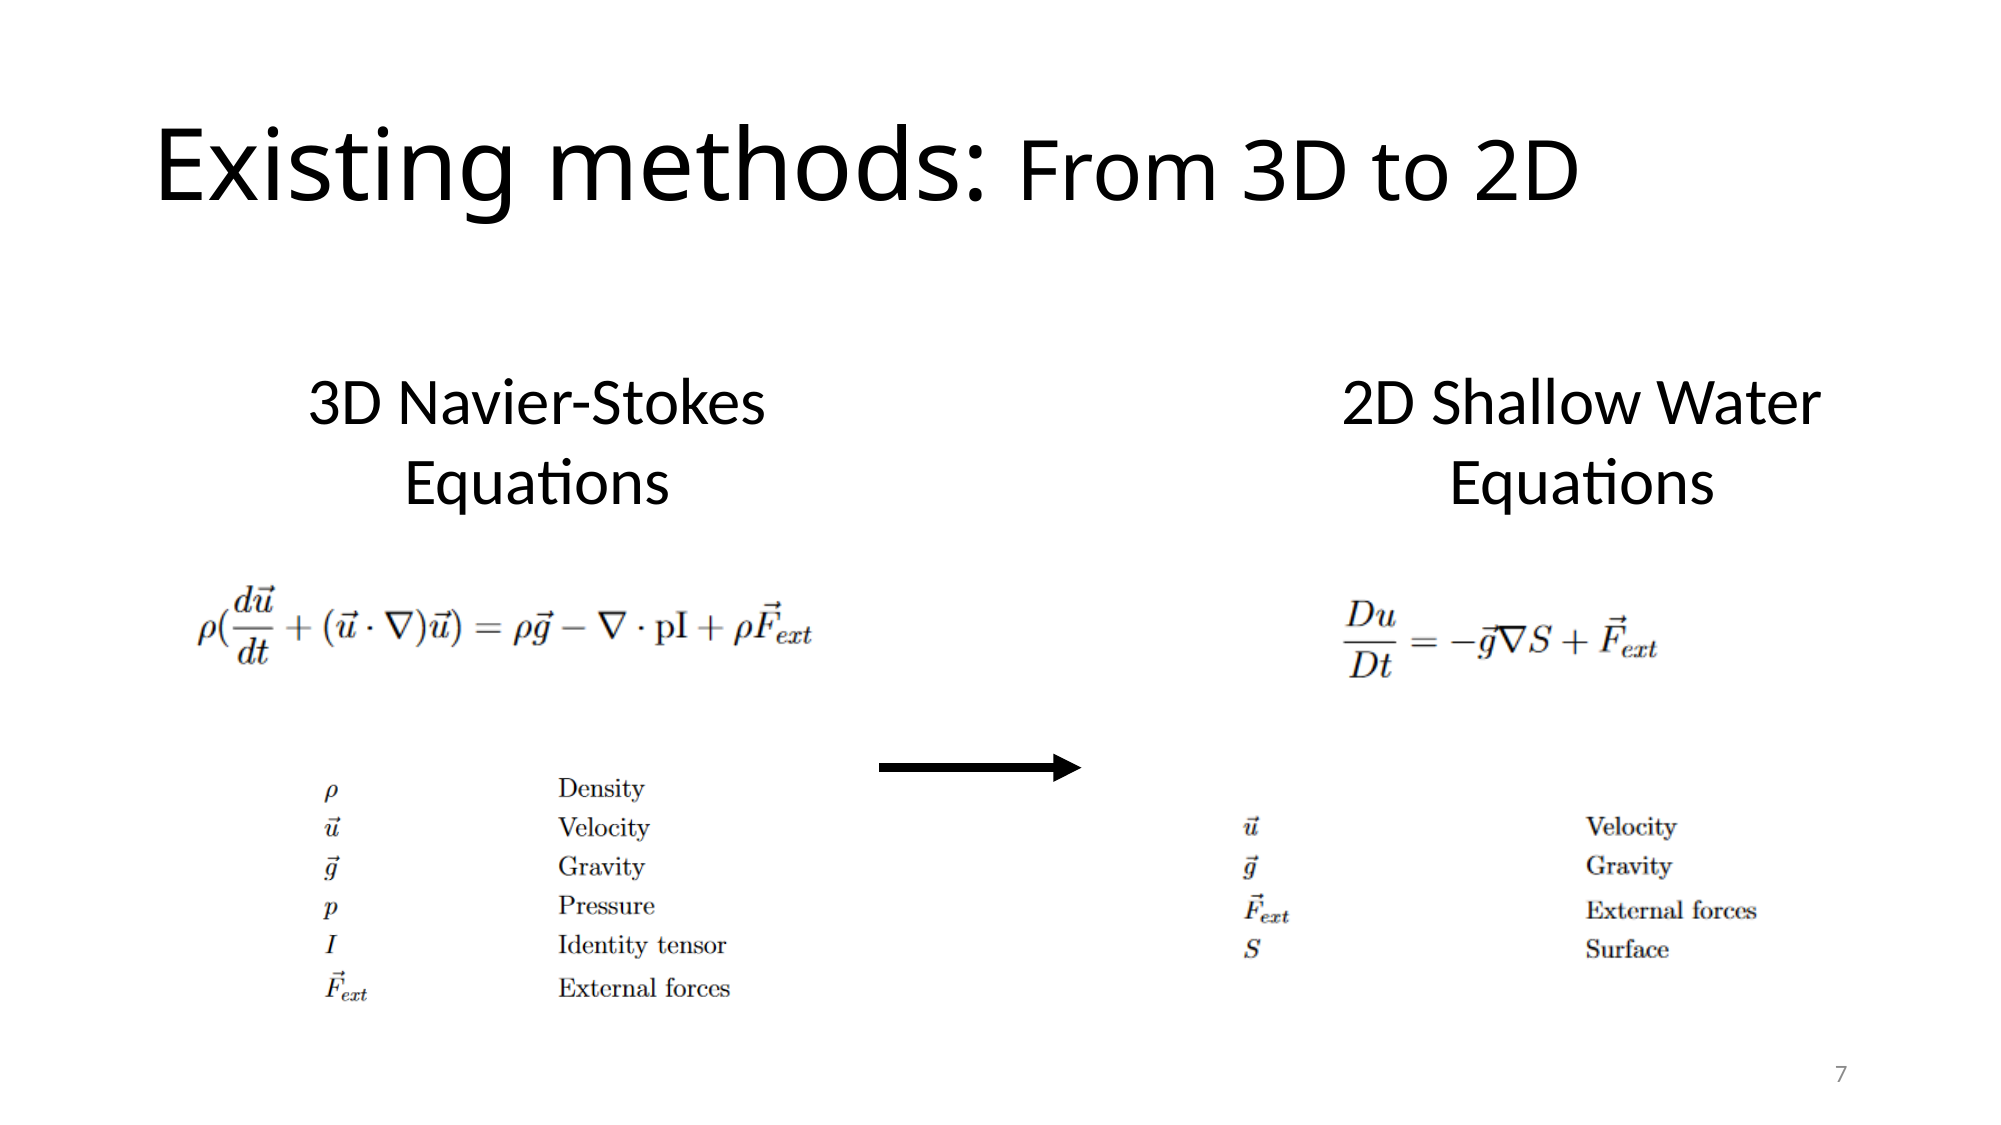

# Existing methods: From 3D to 2D
3D Navier-Stokes Equations
2D Shallow Water Equations
7